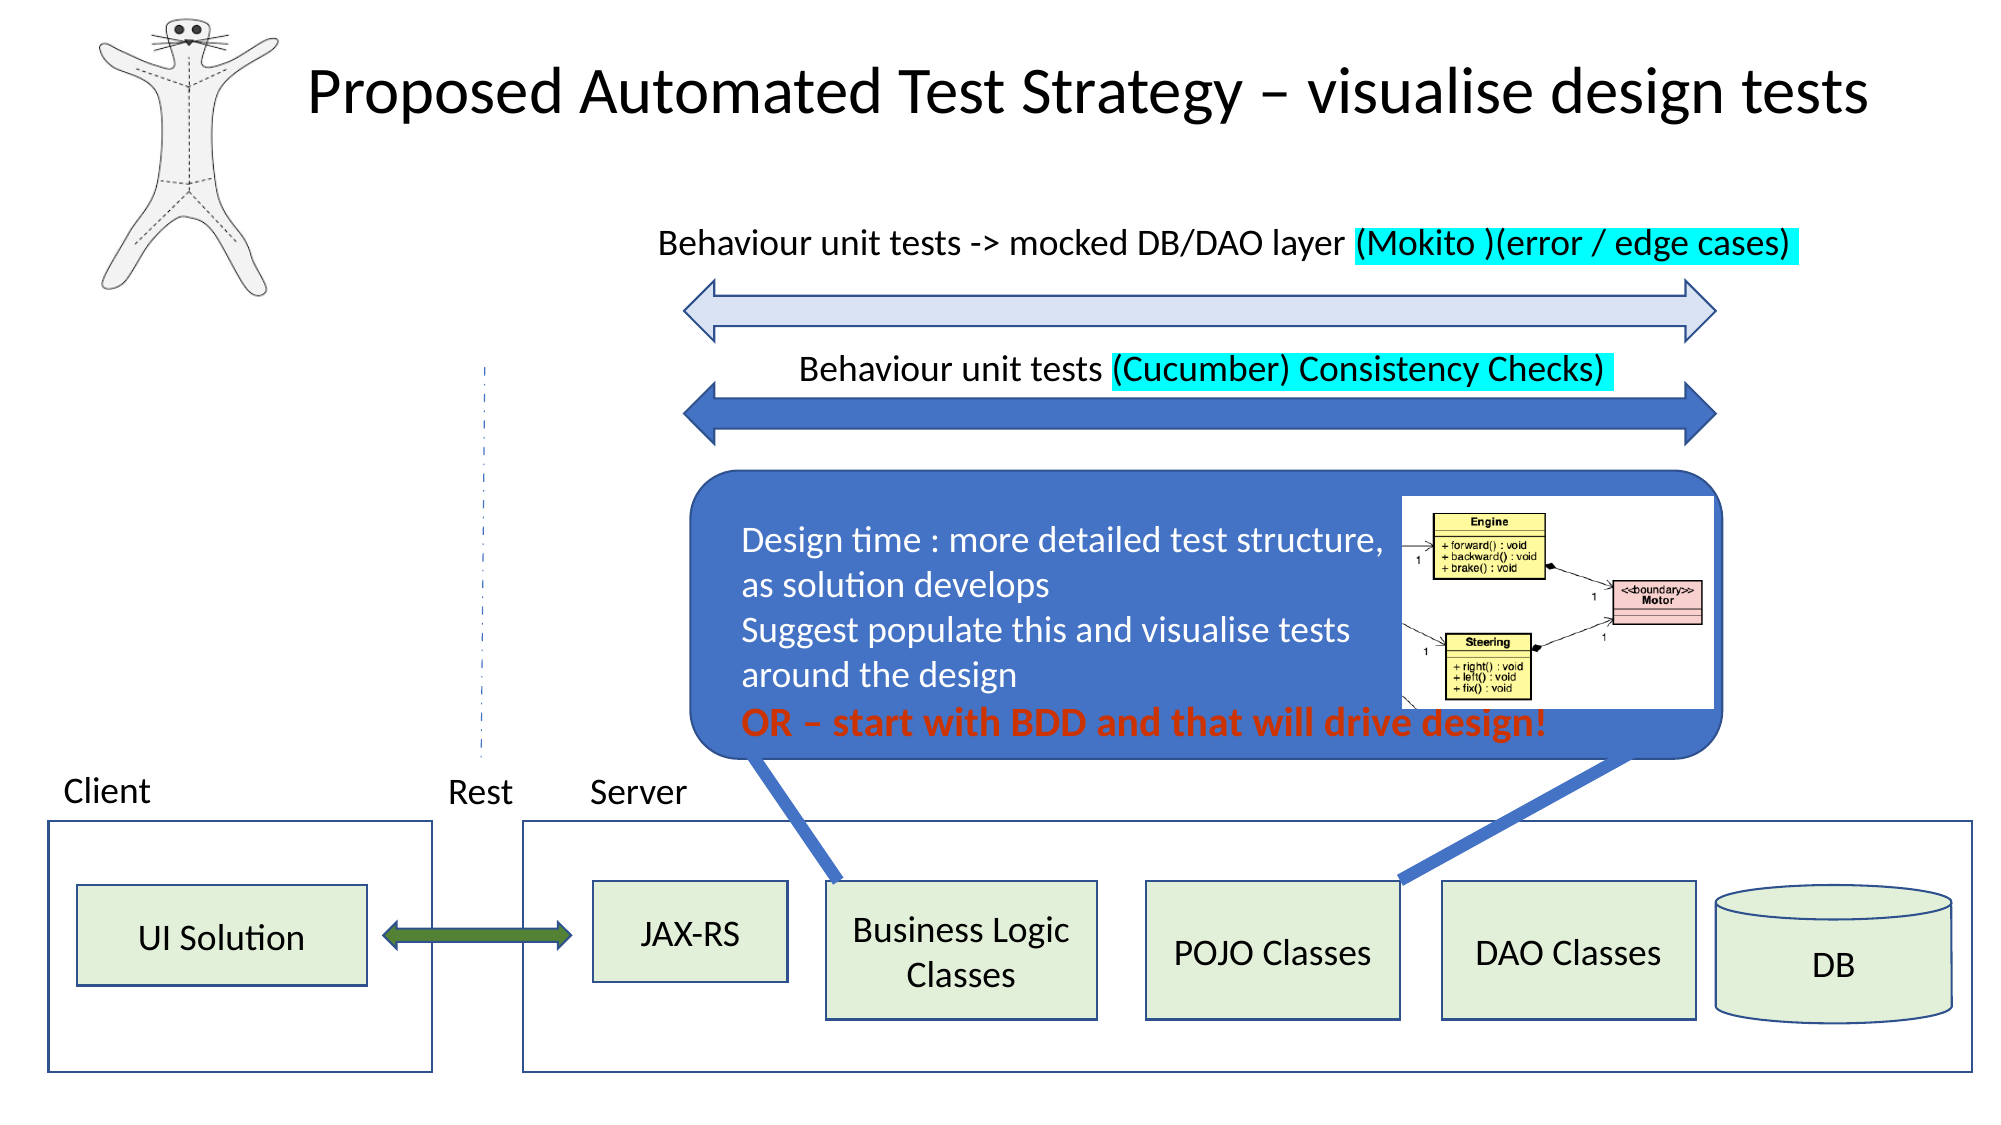

Proposed Automated Test Strategy – visualise design tests
Behaviour unit tests -> mocked DB/DAO layer (Mokito )(error / edge cases)
Behaviour unit tests (Cucumber) Consistency Checks)
Design time : more detailed test structure,
as solution develops
Suggest populate this and visualise tests
around the design
OR – start with BDD and that will drive design!
Client
Rest
Server
JAX-RS
Business Logic Classes
POJO Classes
DAO Classes
UI Solution
DB